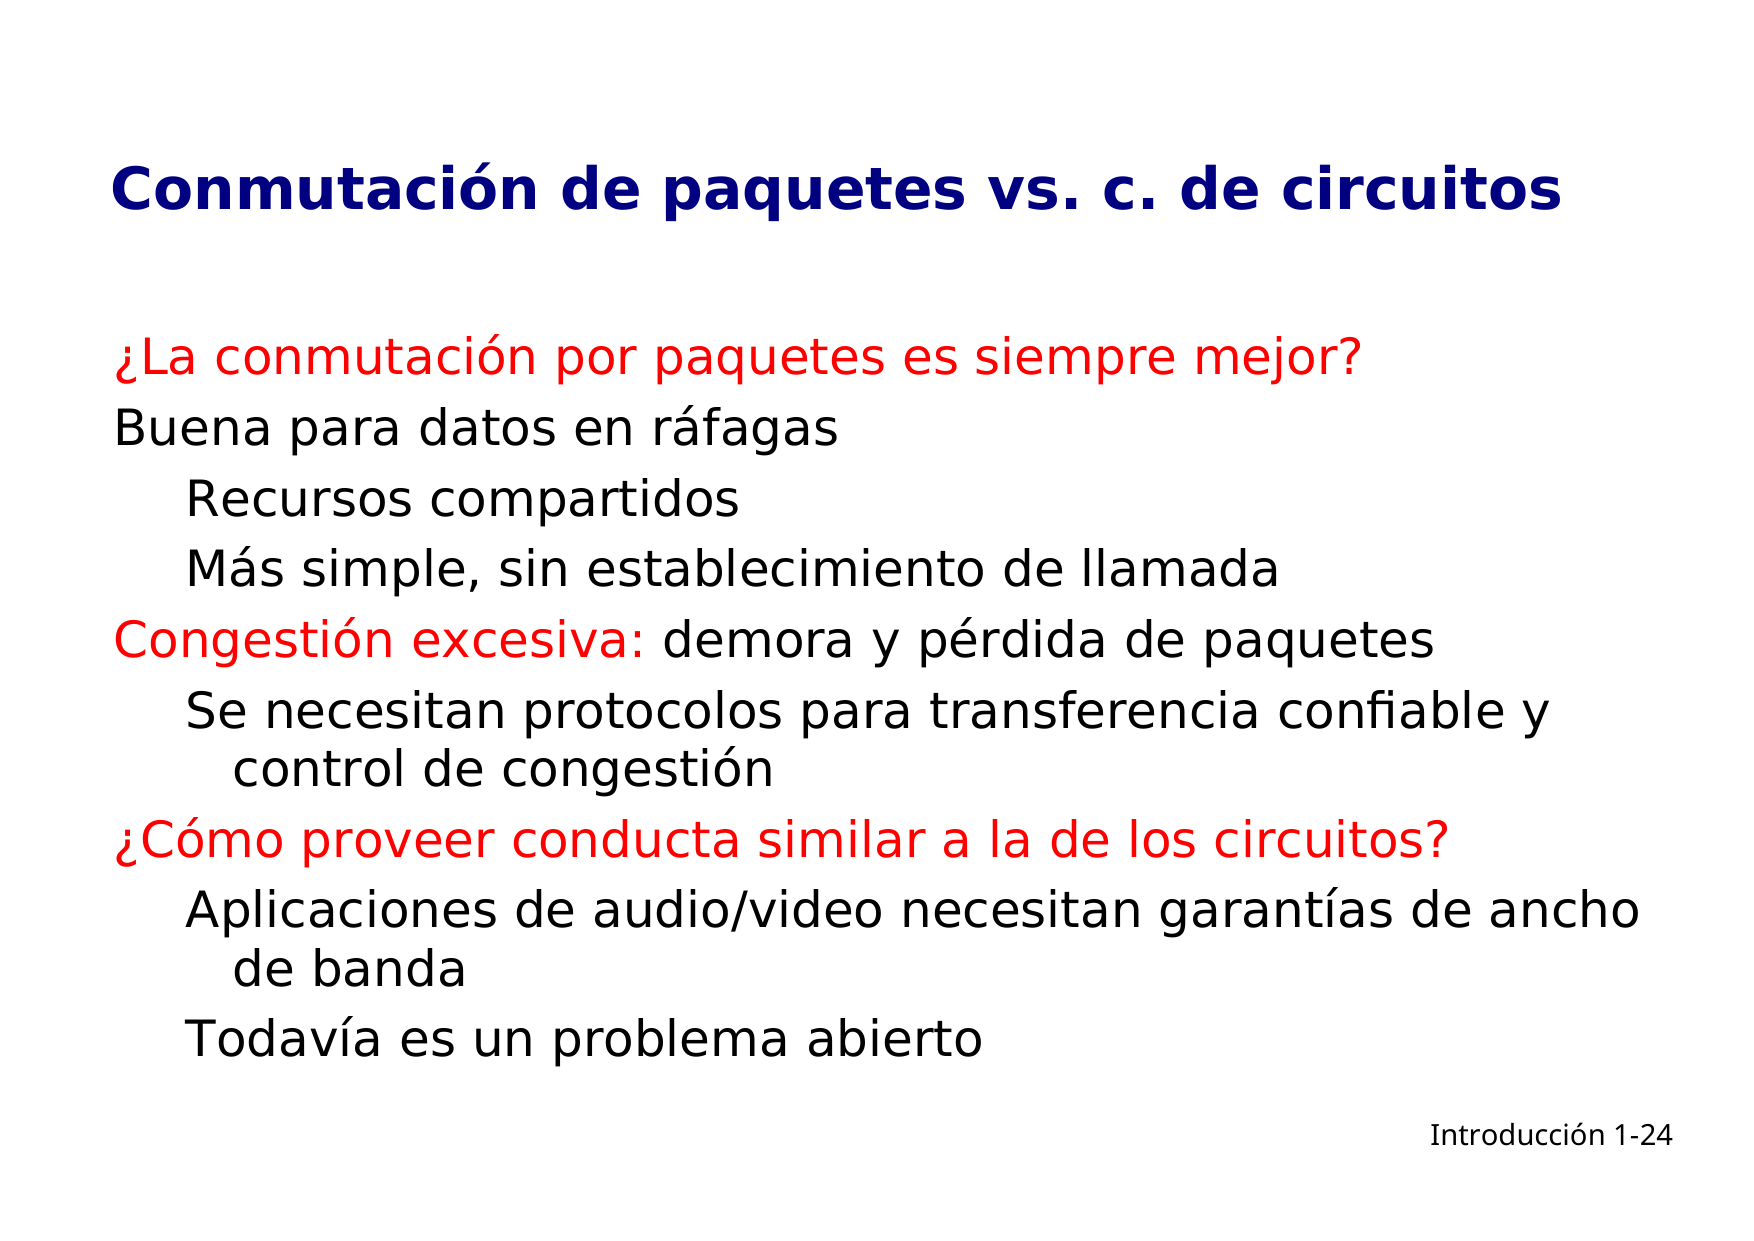

# Conmutación de paquetes vs. c. de circuitos
¿La conmutación por paquetes es siempre mejor?
Buena para datos en ráfagas
Recursos compartidos
Más simple, sin establecimiento de llamada
Congestión excesiva: demora y pérdida de paquetes
Se necesitan protocolos para transferencia confiable y control de congestión
¿Cómo proveer conducta similar a la de los circuitos?
Aplicaciones de audio/video necesitan garantías de ancho de banda
Todavía es un problema abierto